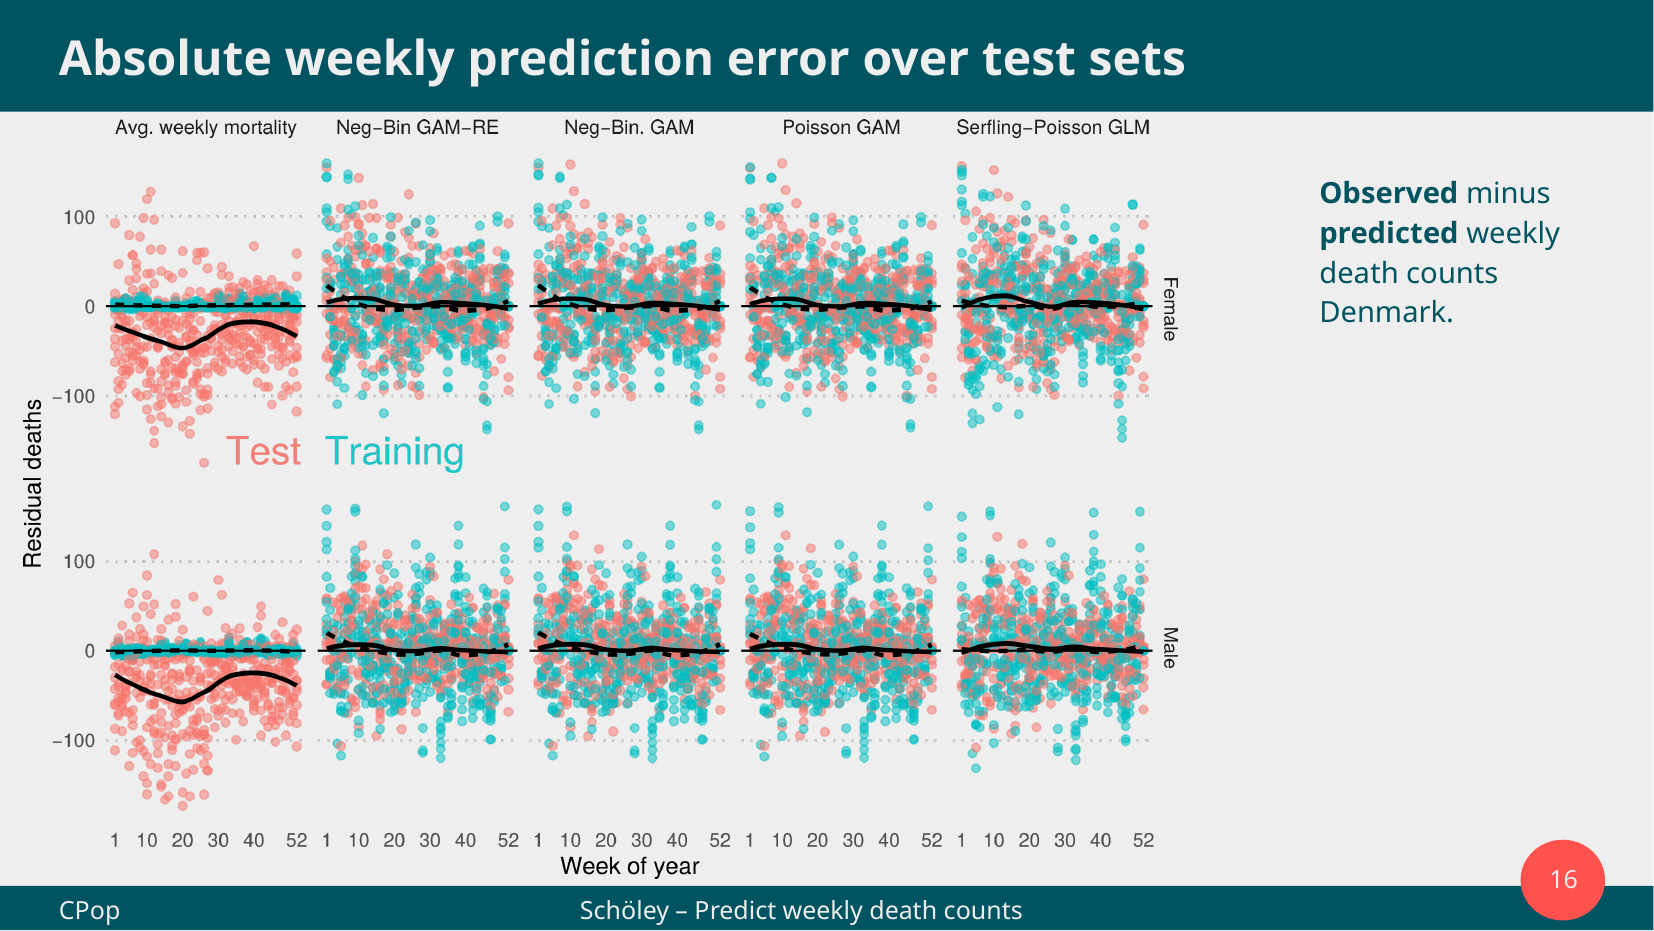

# Absolute weekly prediction error over test sets
Observed minus predicted weekly death counts Denmark.
16
CPop
Schöley – Predict weekly death counts